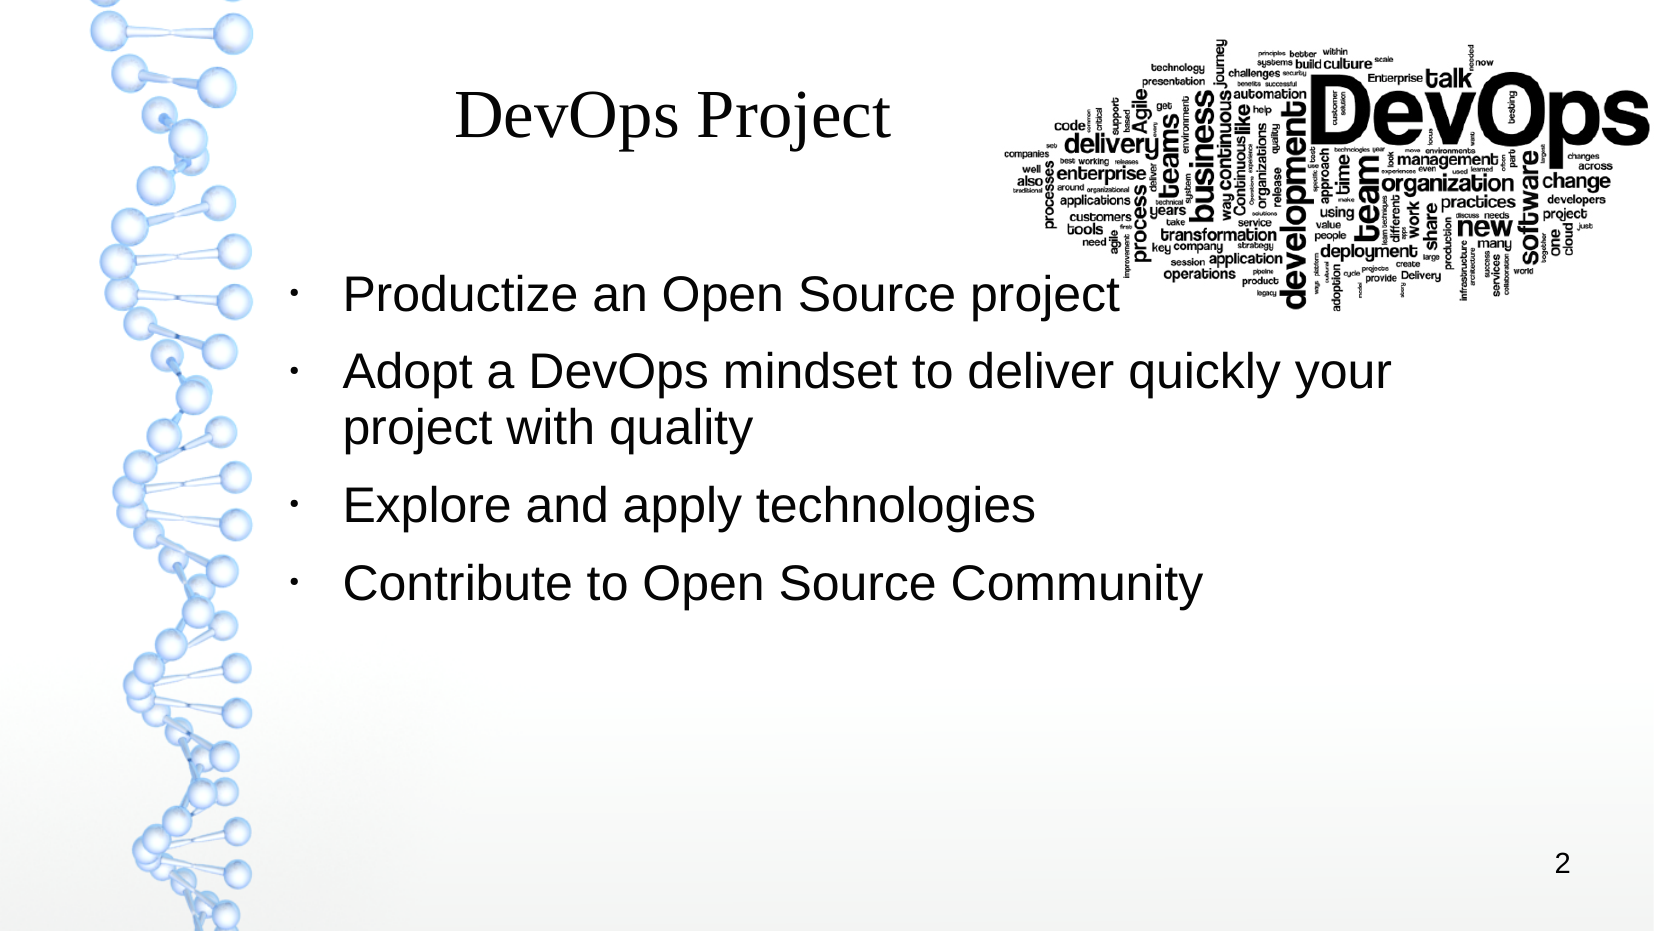

# DevOps Project
Productize an Open Source project
Adopt a DevOps mindset to deliver quickly your project with quality
Explore and apply technologies
Contribute to Open Source Community
2